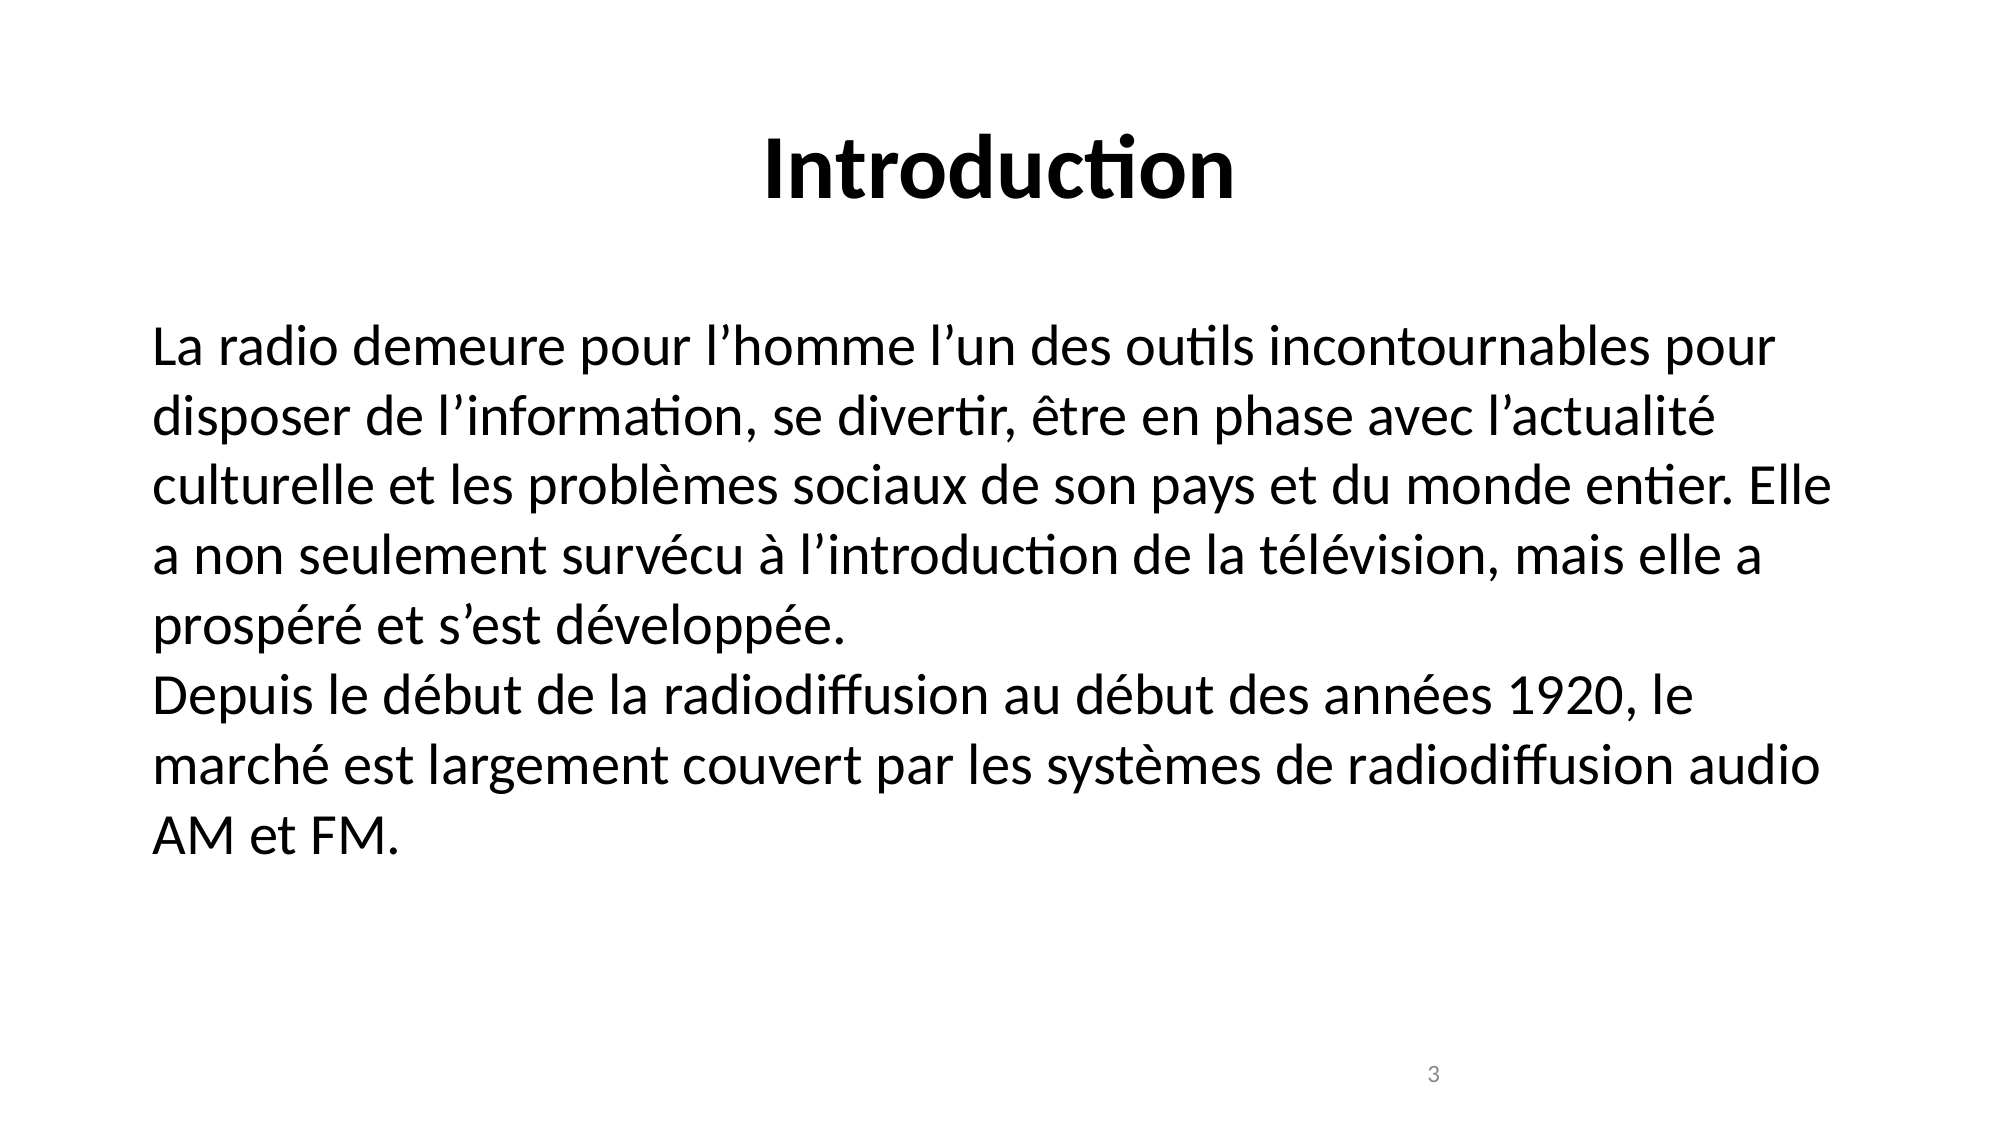

# Introduction
La radio demeure pour l’homme l’un des outils incontournables pour disposer de l’information, se divertir, être en phase avec l’actualité culturelle et les problèmes sociaux de son pays et du monde entier. Elle a non seulement survécu à l’introduction de la télévision, mais elle a prospéré et s’est développée.
Depuis le début de la radiodiffusion au début des années 1920, le marché est largement couvert par les systèmes de radiodiffusion audio AM et FM.